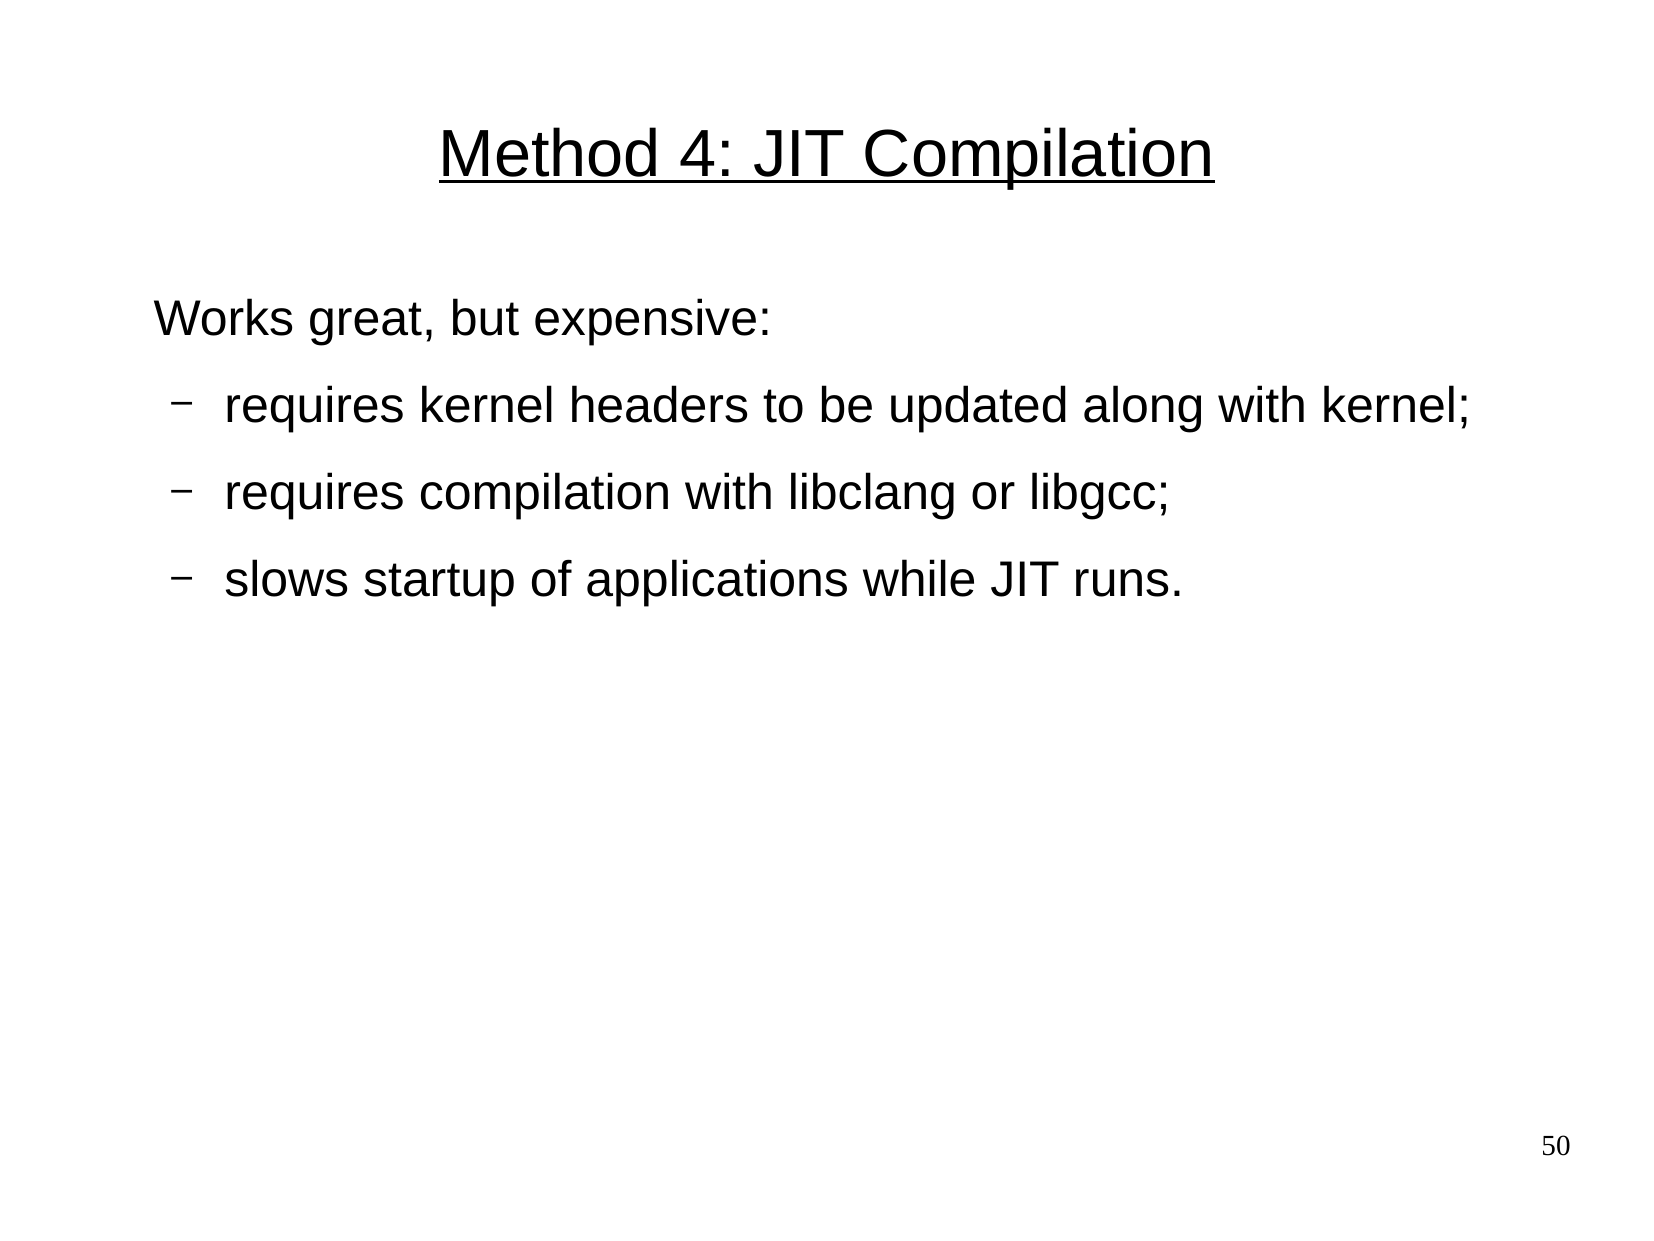

# Method 4: JIT Compilation
Works great, but expensive:
requires kernel headers to be updated along with kernel;
requires compilation with libclang or libgcc;
slows startup of applications while JIT runs.
50